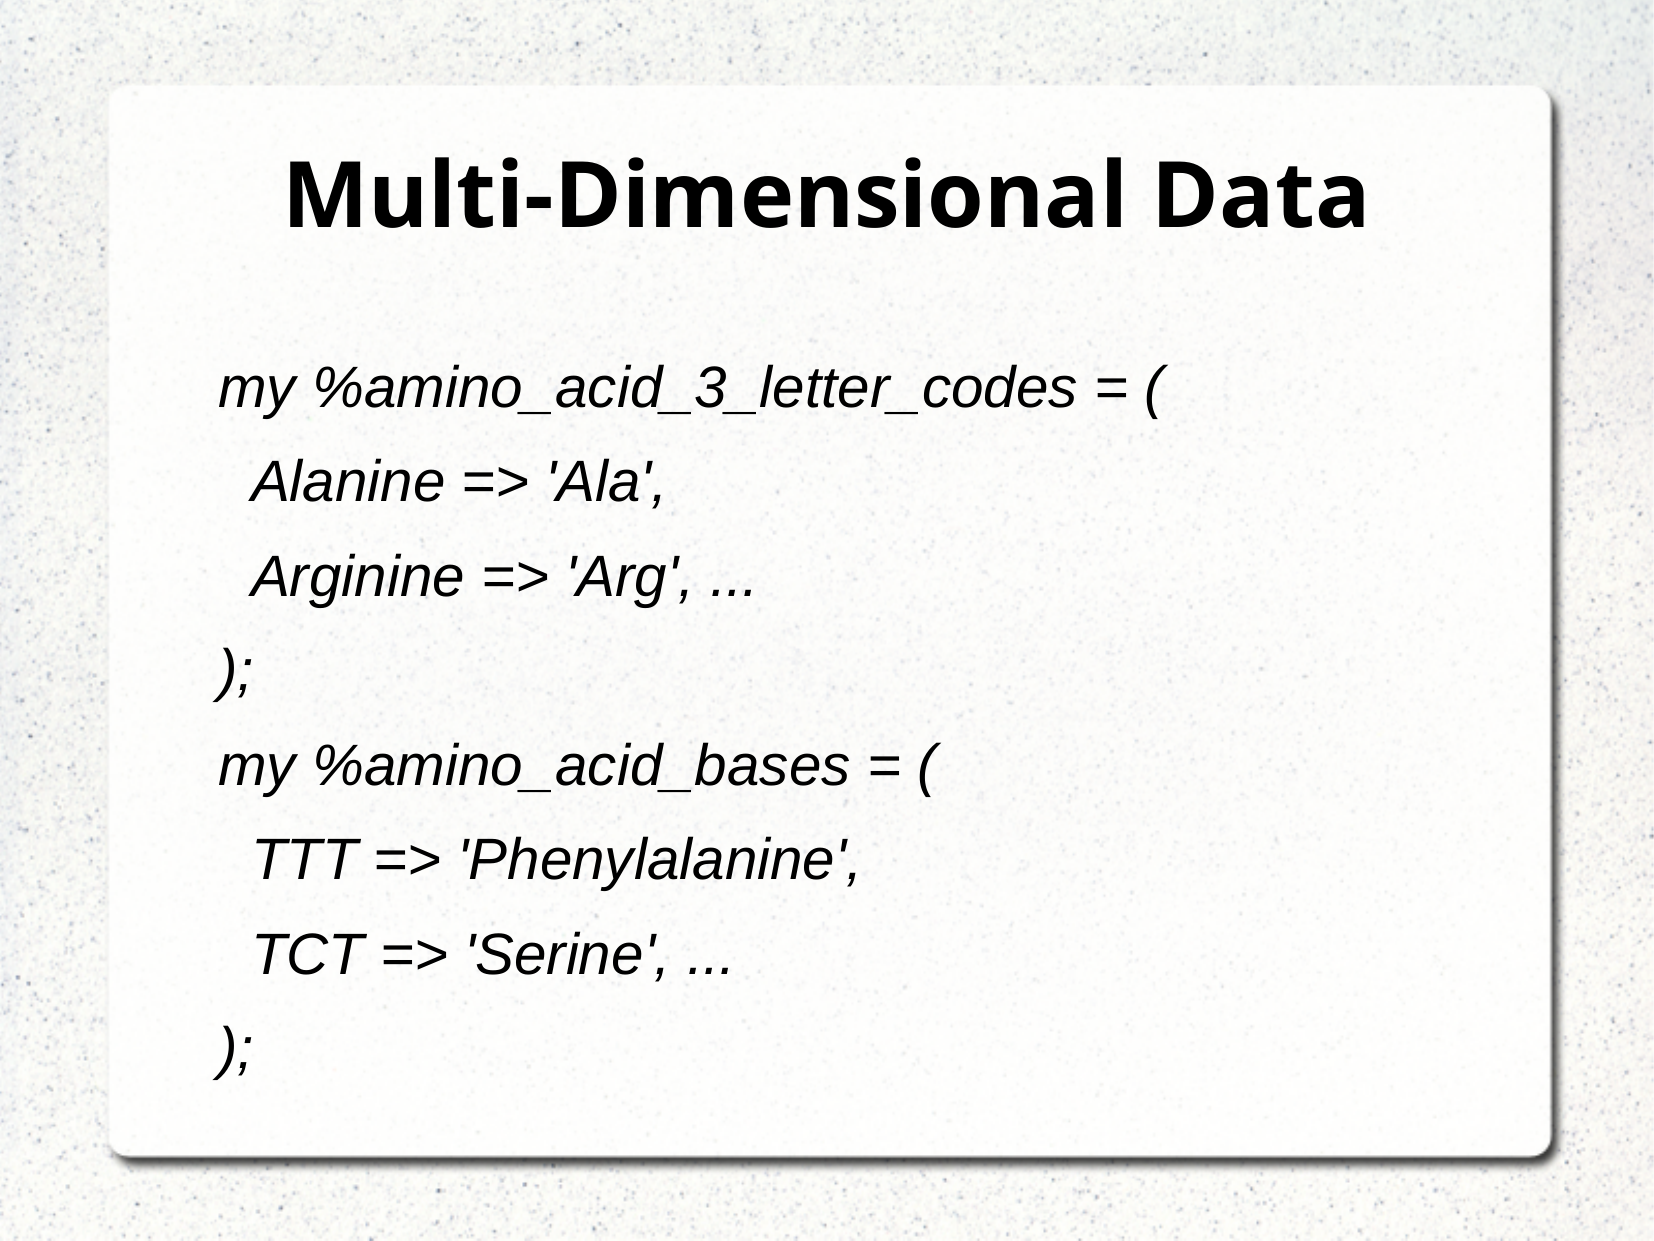

# Multi-Dimensional Data
my %amino_acid_3_letter_codes = (
 Alanine => 'Ala',
 Arginine => 'Arg', ...
);
my %amino_acid_bases = (
 TTT => 'Phenylalanine',
 TCT => 'Serine', ...
);